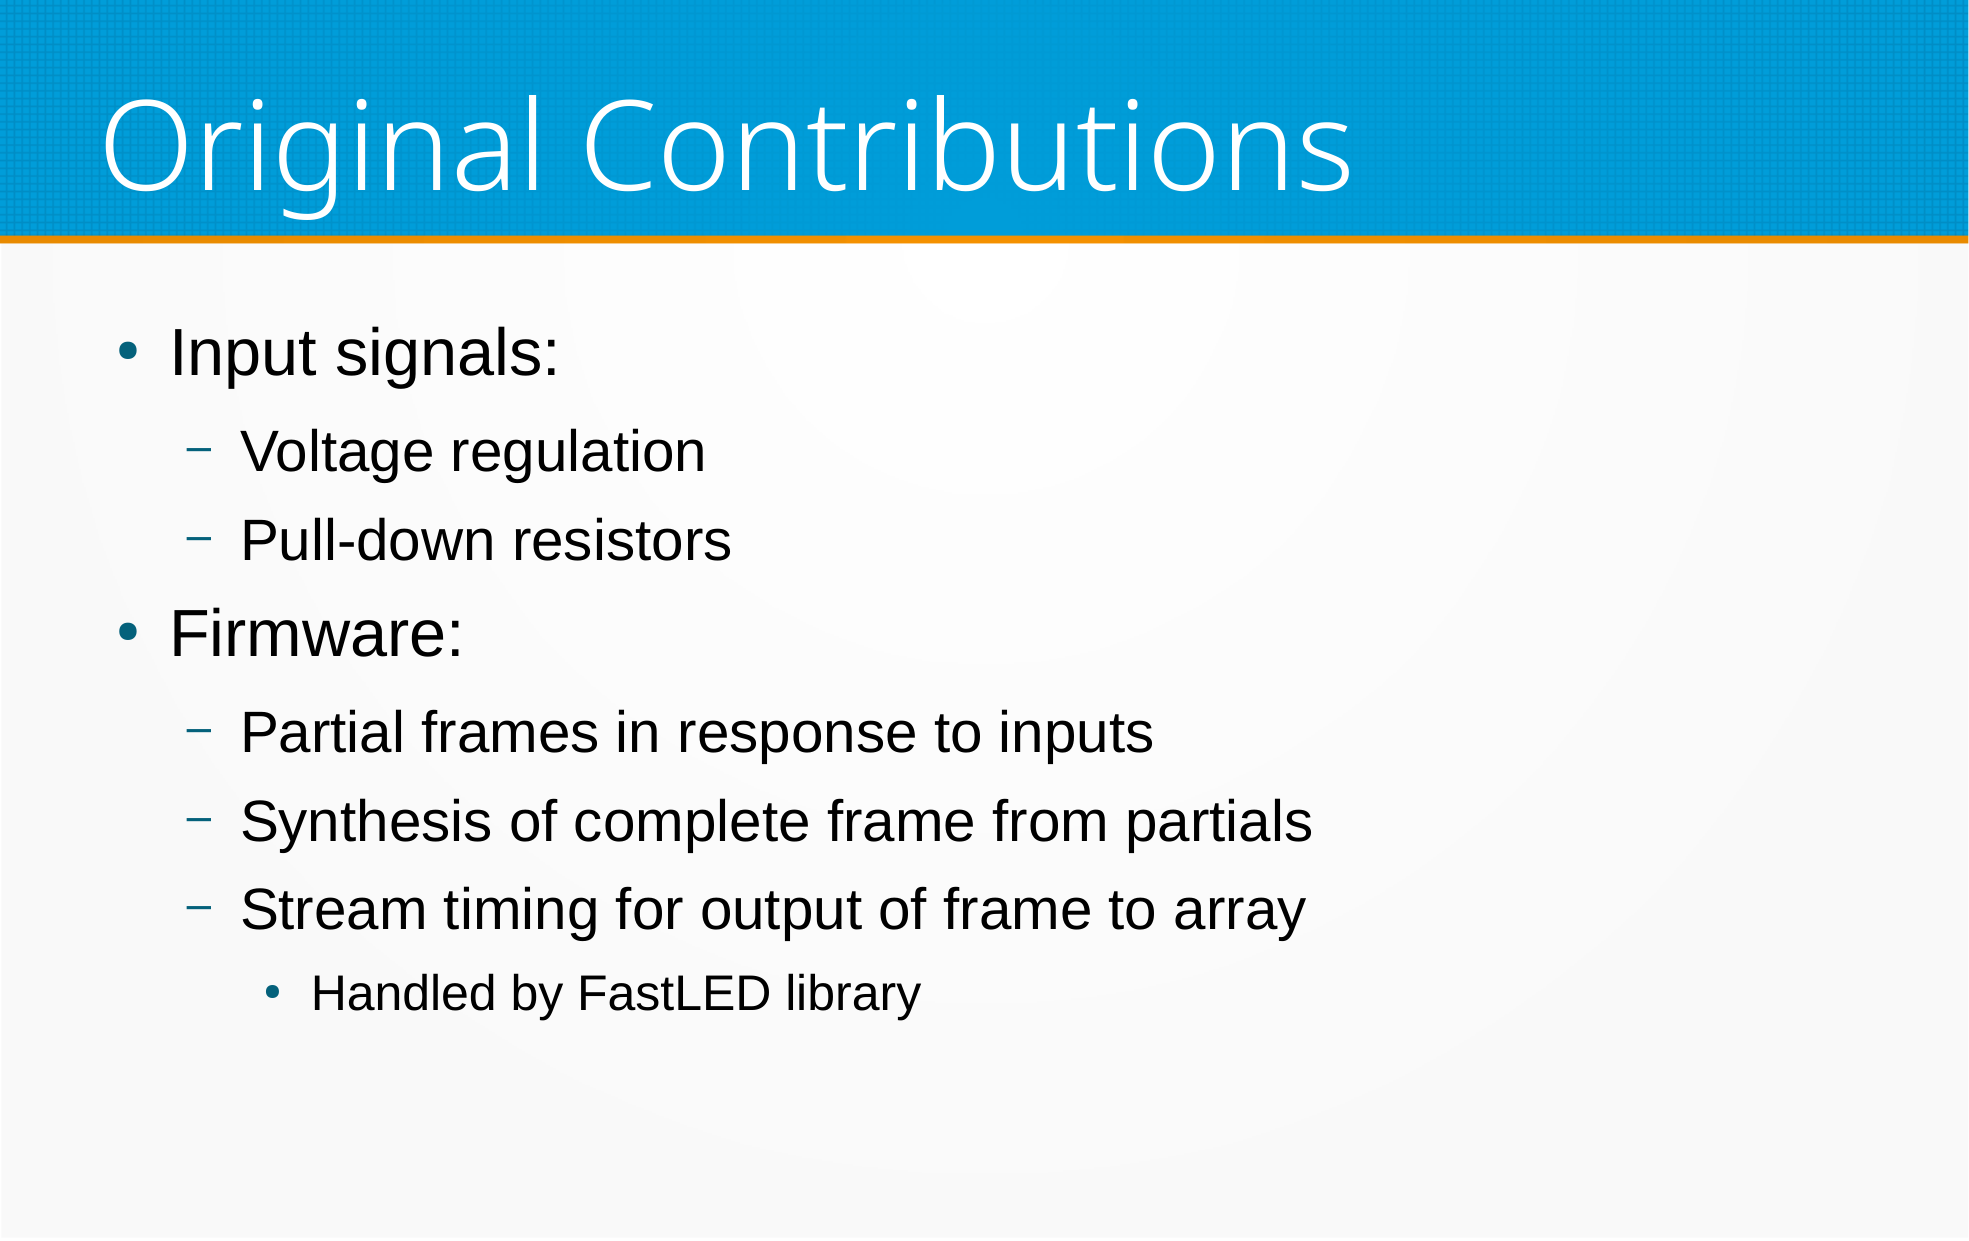

# Original Contributions
Input signals:
Voltage regulation
Pull-down resistors
Firmware:
Partial frames in response to inputs
Synthesis of complete frame from partials
Stream timing for output of frame to array
Handled by FastLED library